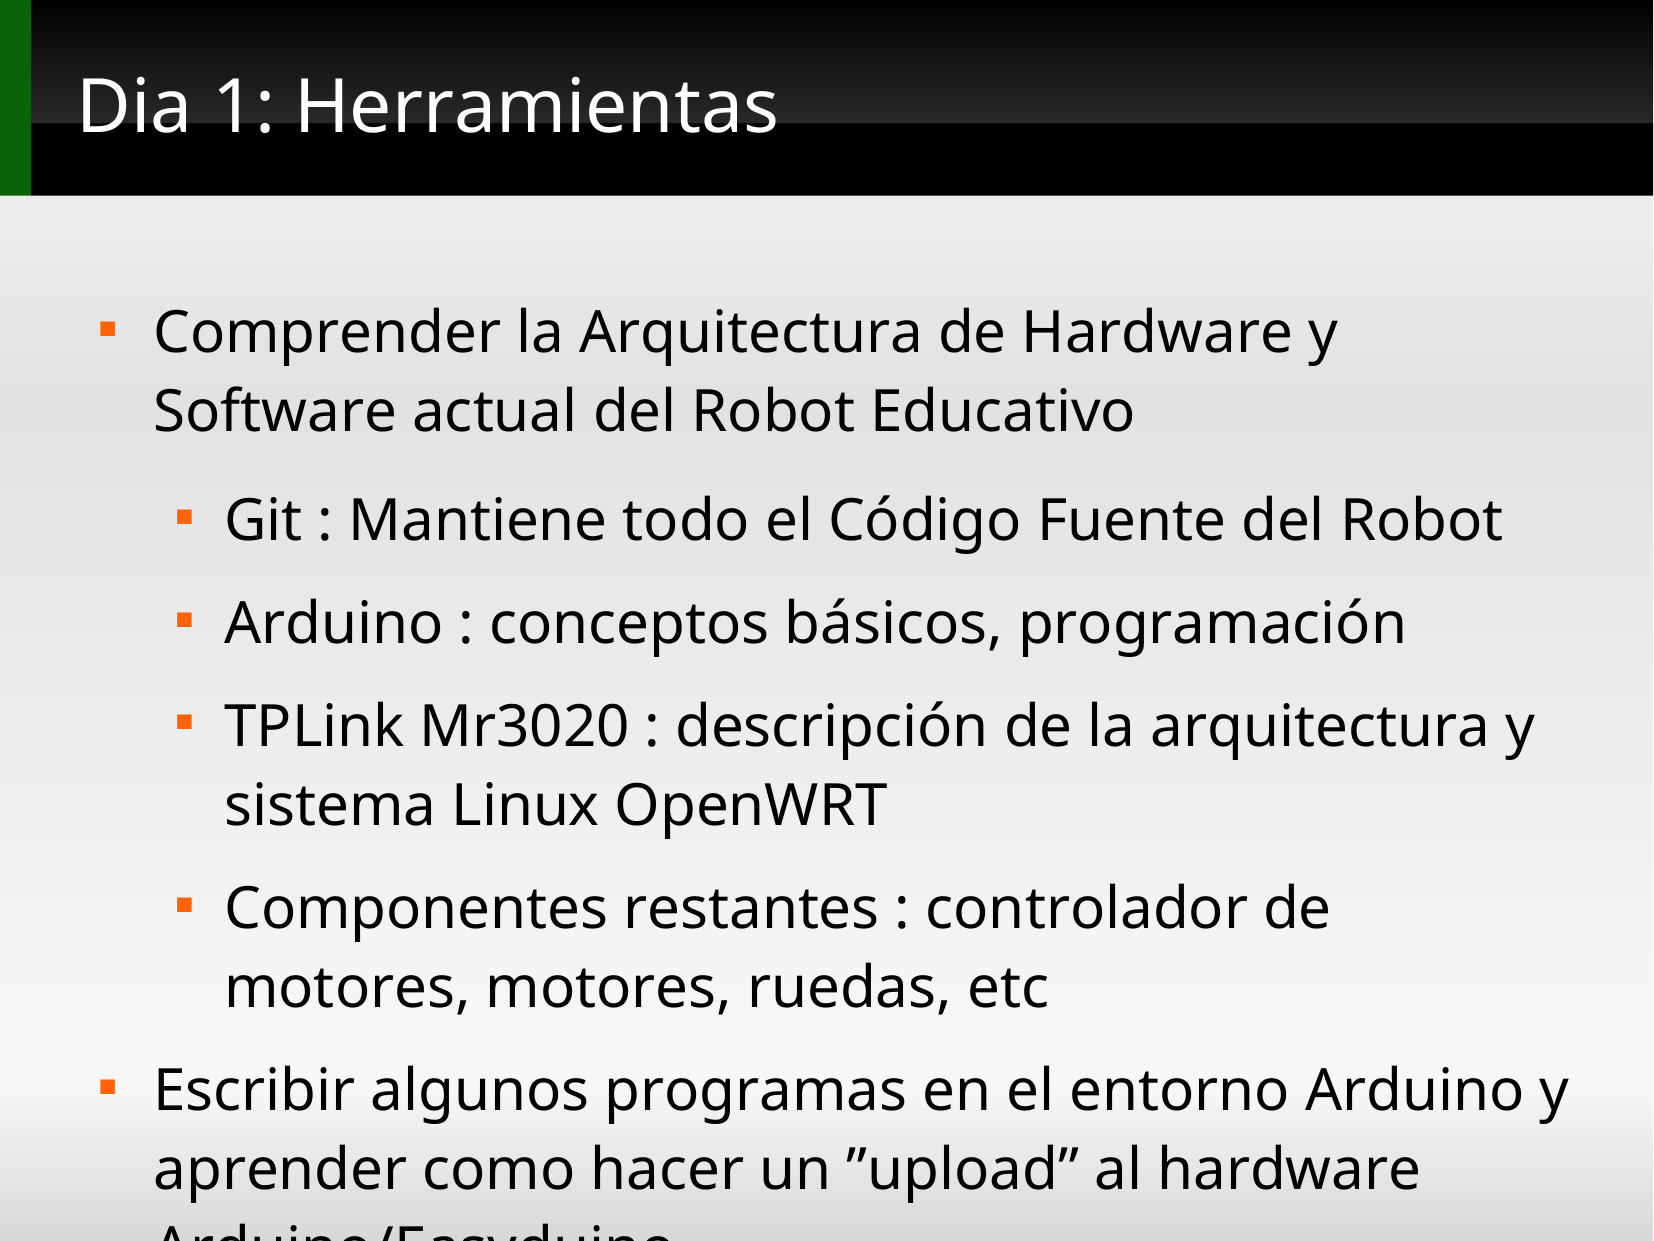

# Dia 1: Herramientas
Comprender la Arquitectura de Hardware y Software actual del Robot Educativo
Git : Mantiene todo el Código Fuente del Robot
Arduino : conceptos básicos, programación
TPLink Mr3020 : descripción de la arquitectura y sistema Linux OpenWRT
Componentes restantes : controlador de motores, motores, ruedas, etc
Escribir algunos programas en el entorno Arduino y aprender como hacer un ”upload” al hardware Arduino/Easyduino